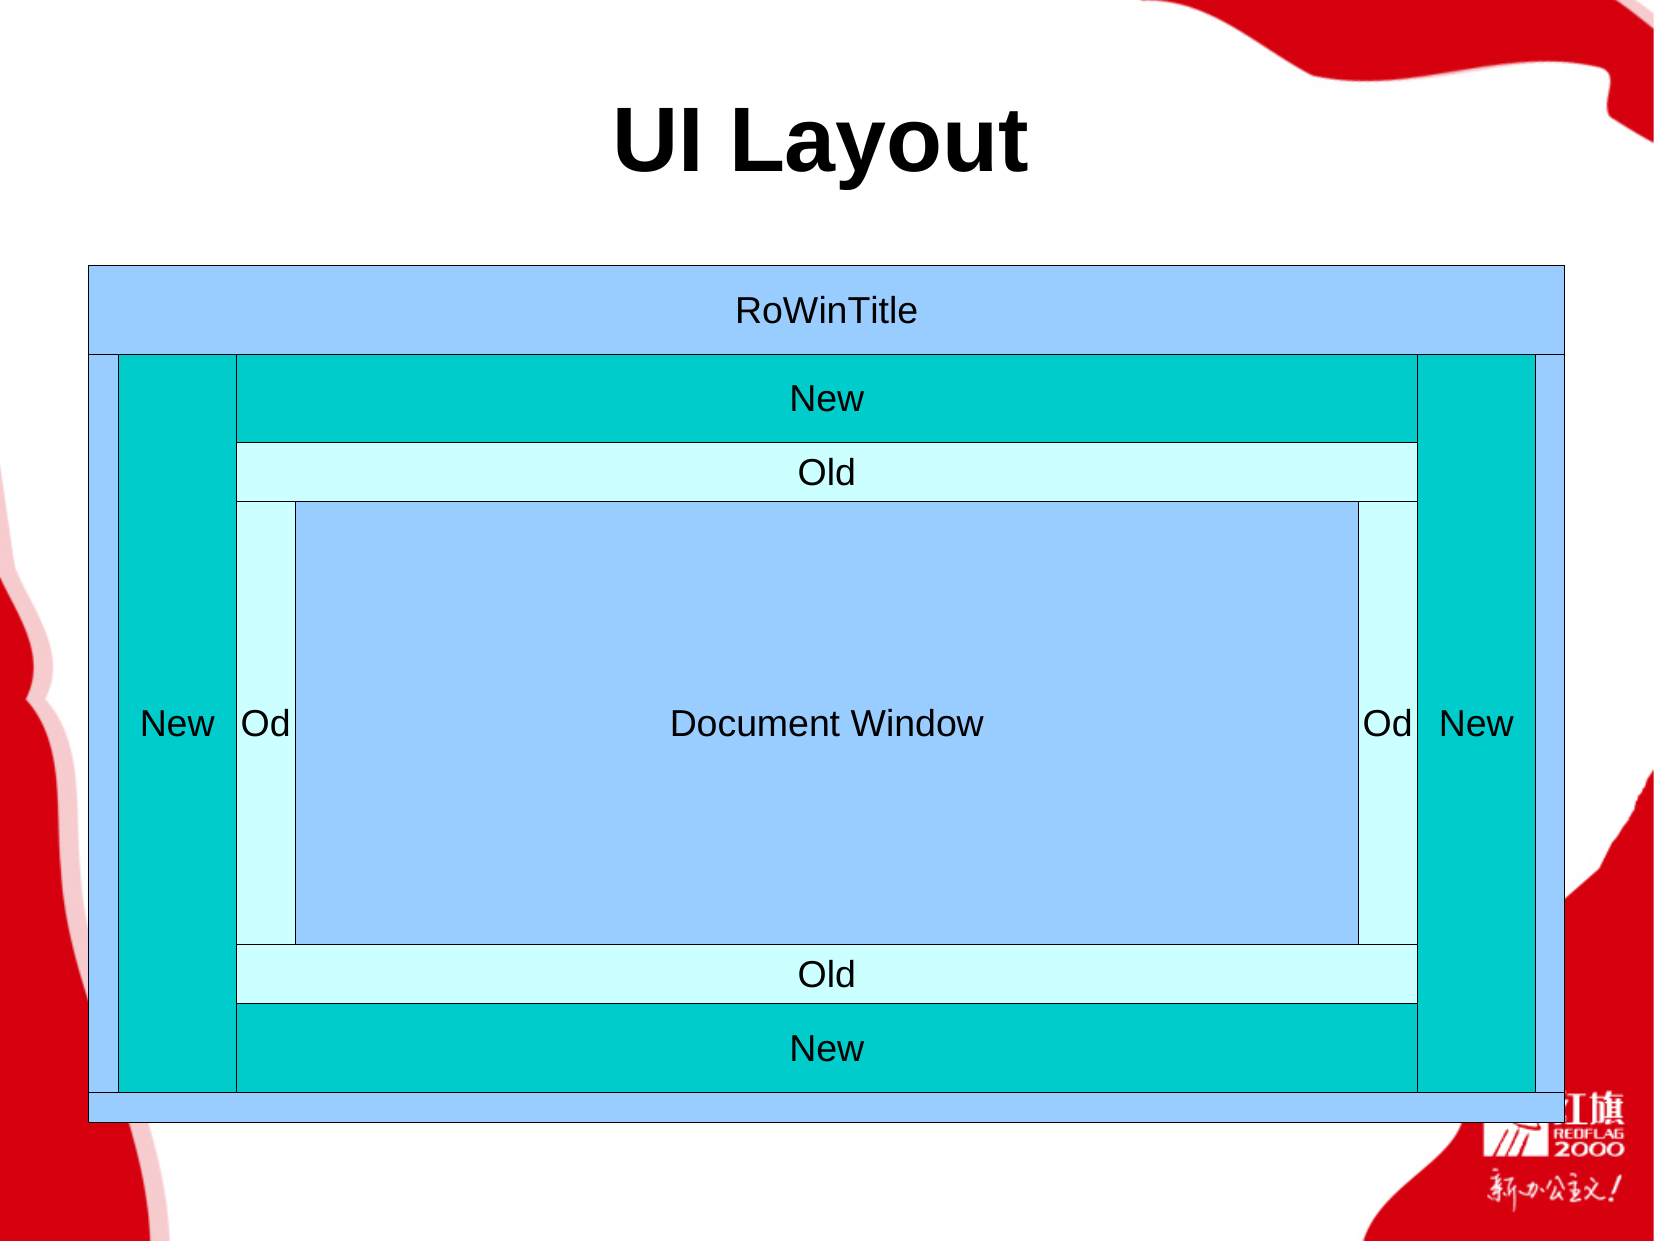

# UI Layout
ImplBorderWindow
Default WinTitle
ROBorderWindow
RoWinTitle
Container Window （WorkWin）
New
New
New
Old
Od
Document Window
Od
Old
New